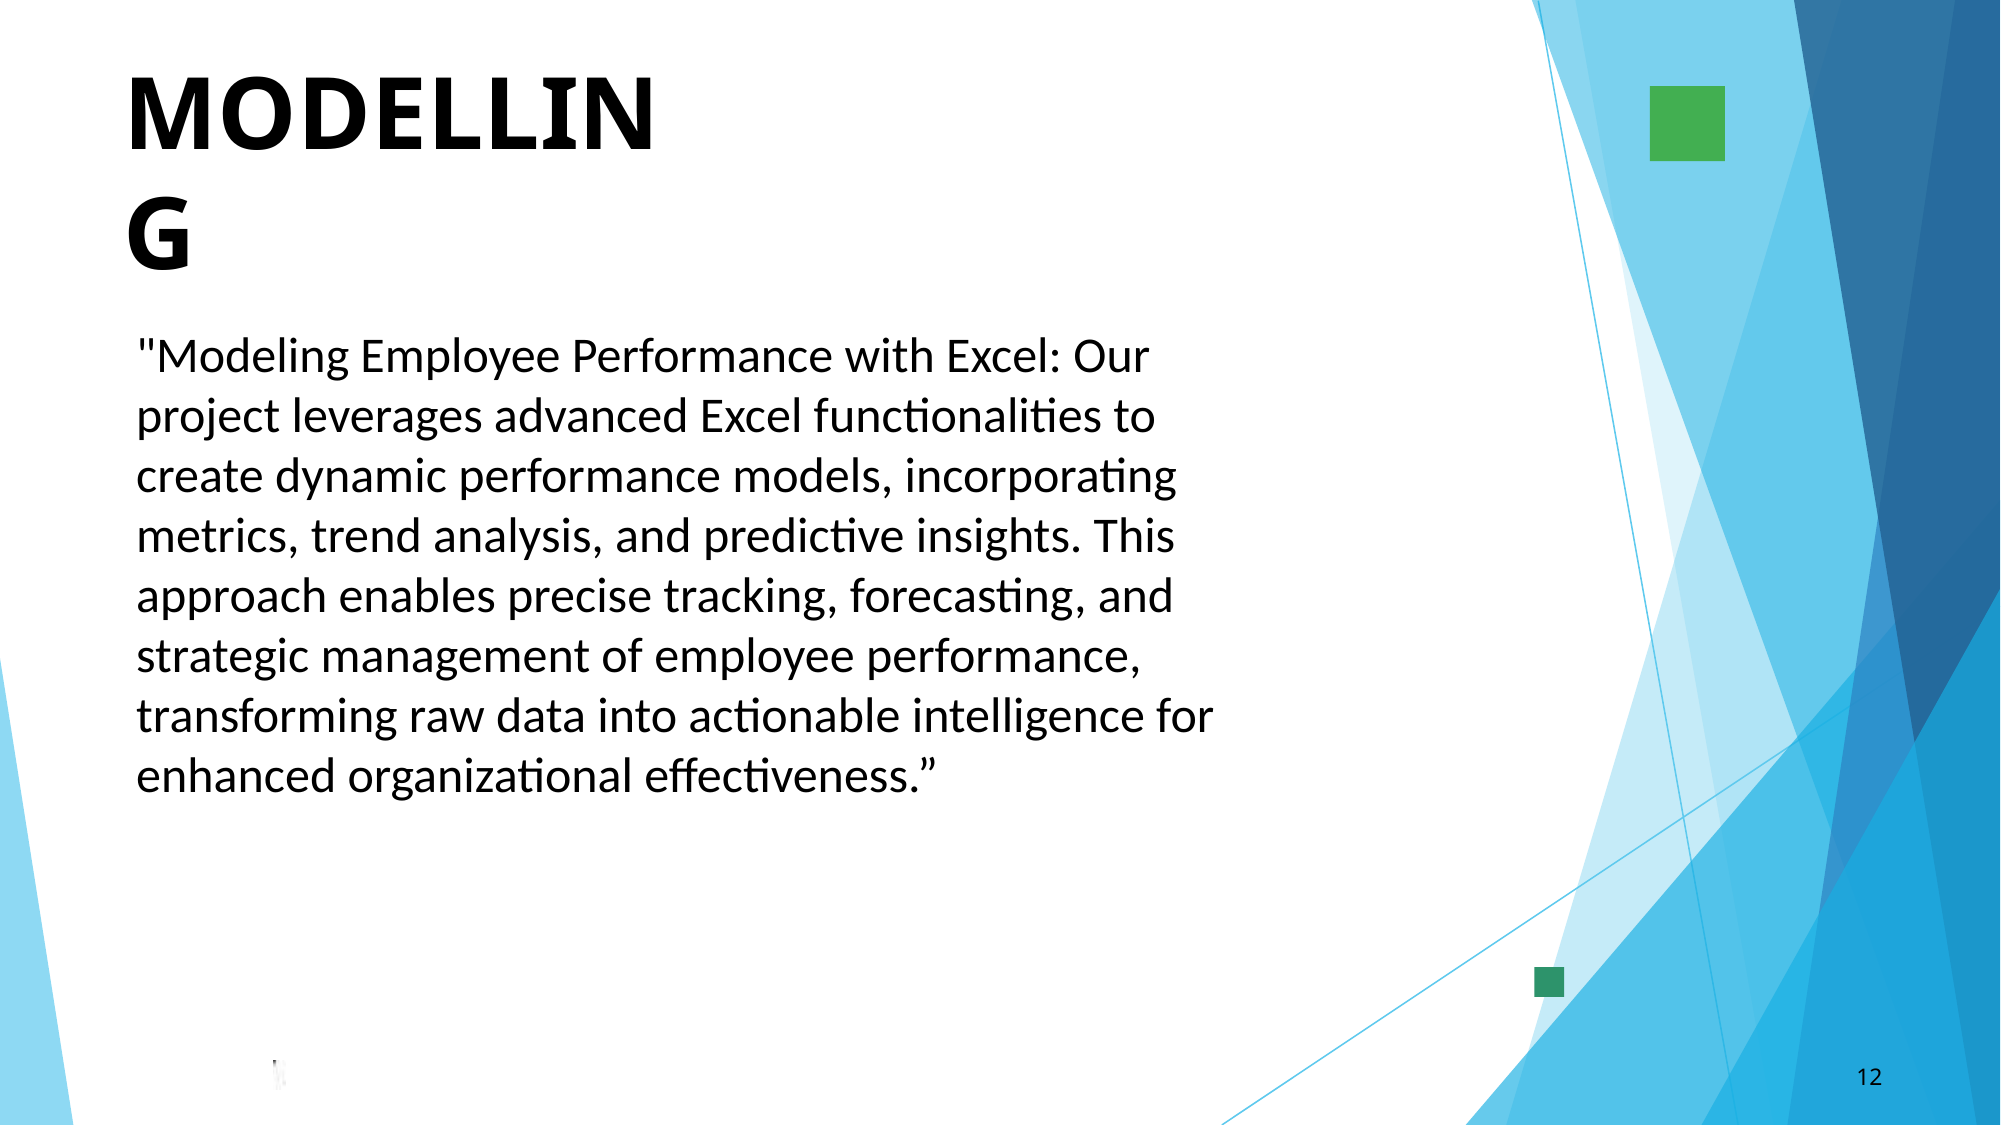

MODELLING
"Modeling Employee Performance with Excel: Our project leverages advanced Excel functionalities to create dynamic performance models, incorporating metrics, trend analysis, and predictive insights. This approach enables precise tracking, forecasting, and strategic management of employee performance, transforming raw data into actionable intelligence for enhanced organizational effectiveness.”